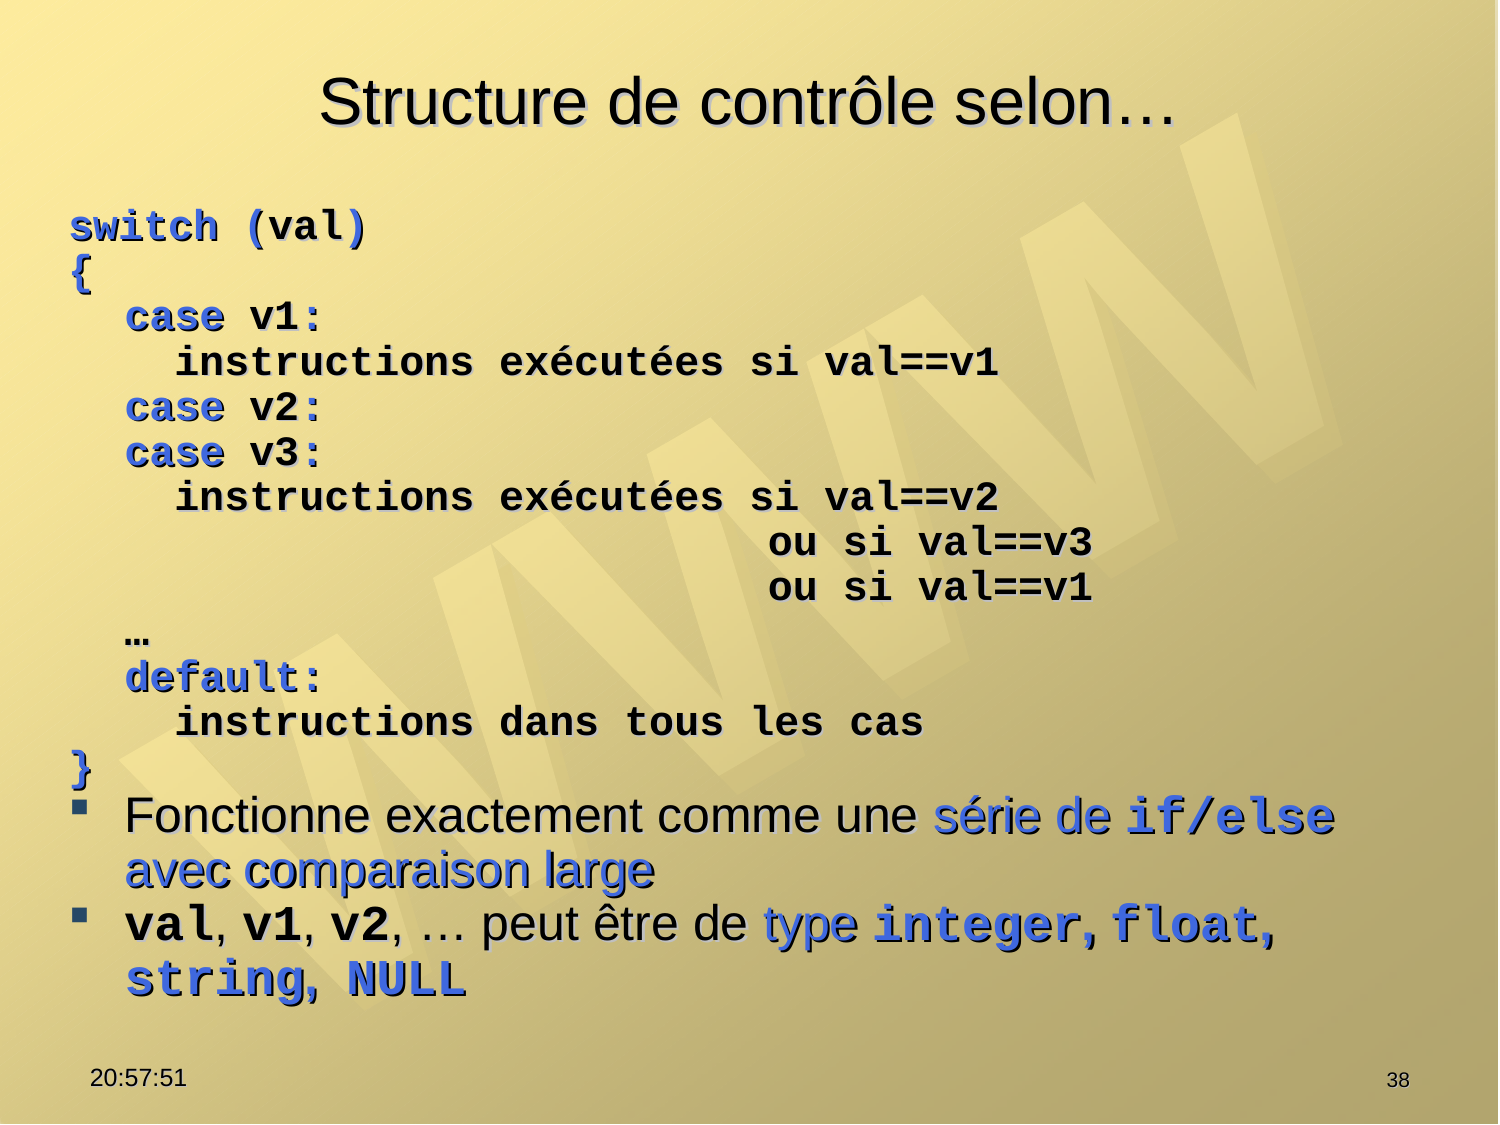

# Structure de contrôle selon…
switch (val)
{
	case v1:
	 instructions exécutées si val==v1
	case v2:
	case v3:
	 instructions exécutées si val==v2
					 ou si val==v3
					 ou si val==v1
	…
	default:
	 instructions dans tous les cas
}
Fonctionne exactement comme une série de if/else avec comparaison large
val, v1, v2, … peut être de type integer, float, string, NULL
21:08:09